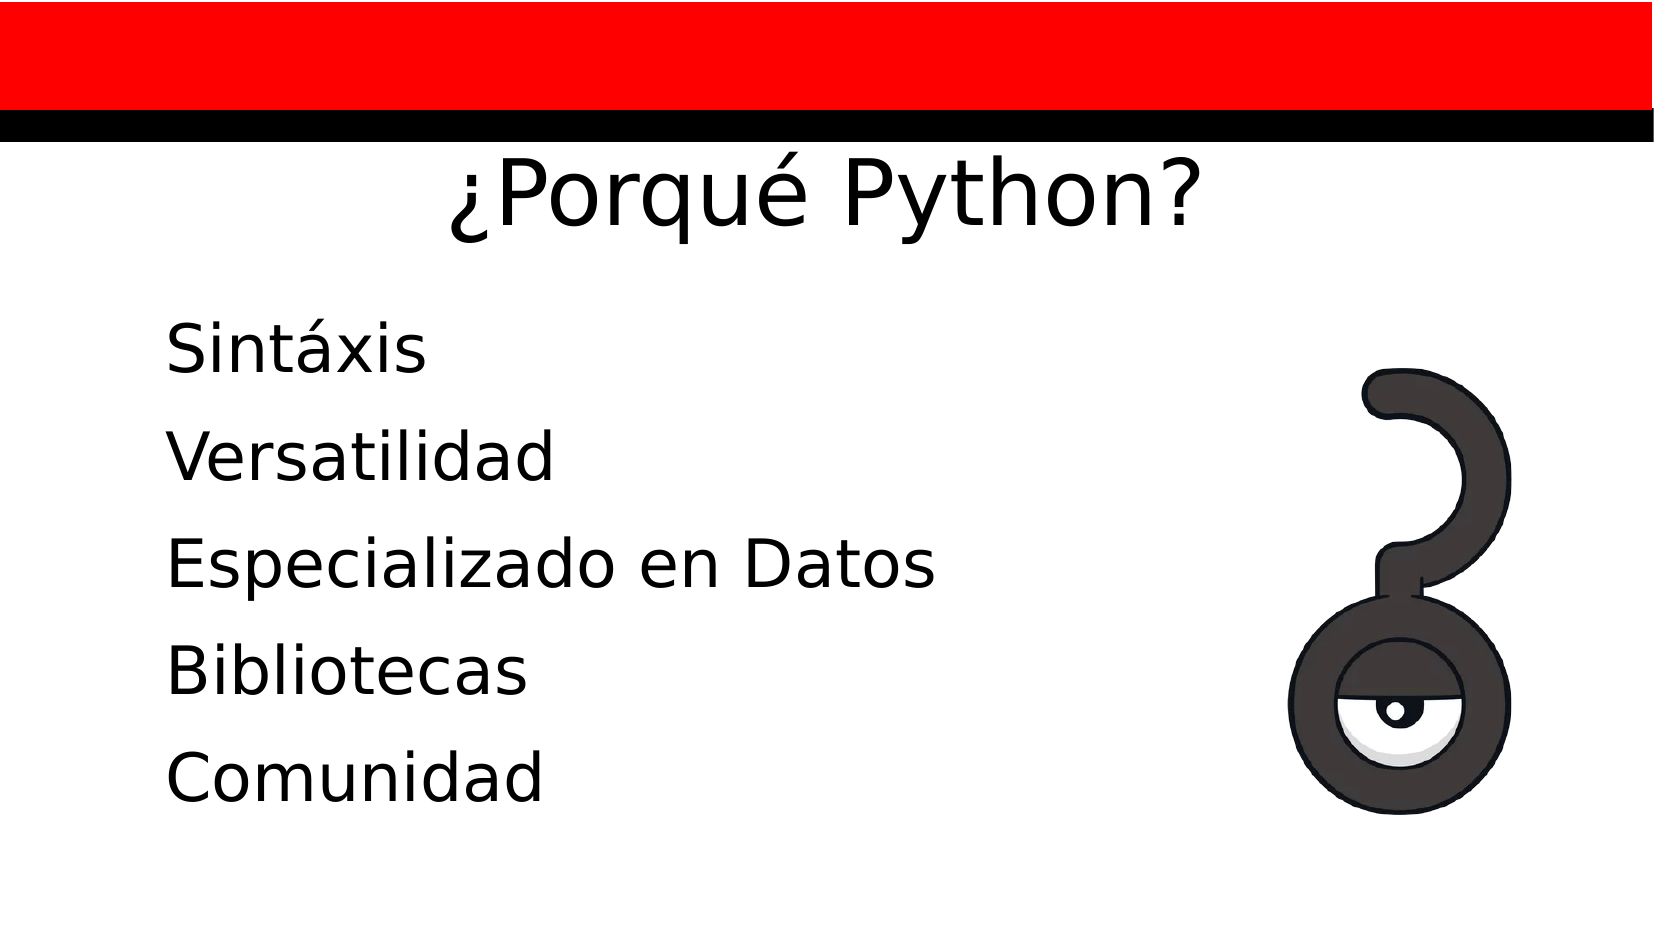

# ¿Porqué Python?
Sintáxis
Versatilidad
Especializado en Datos
Bibliotecas
Comunidad